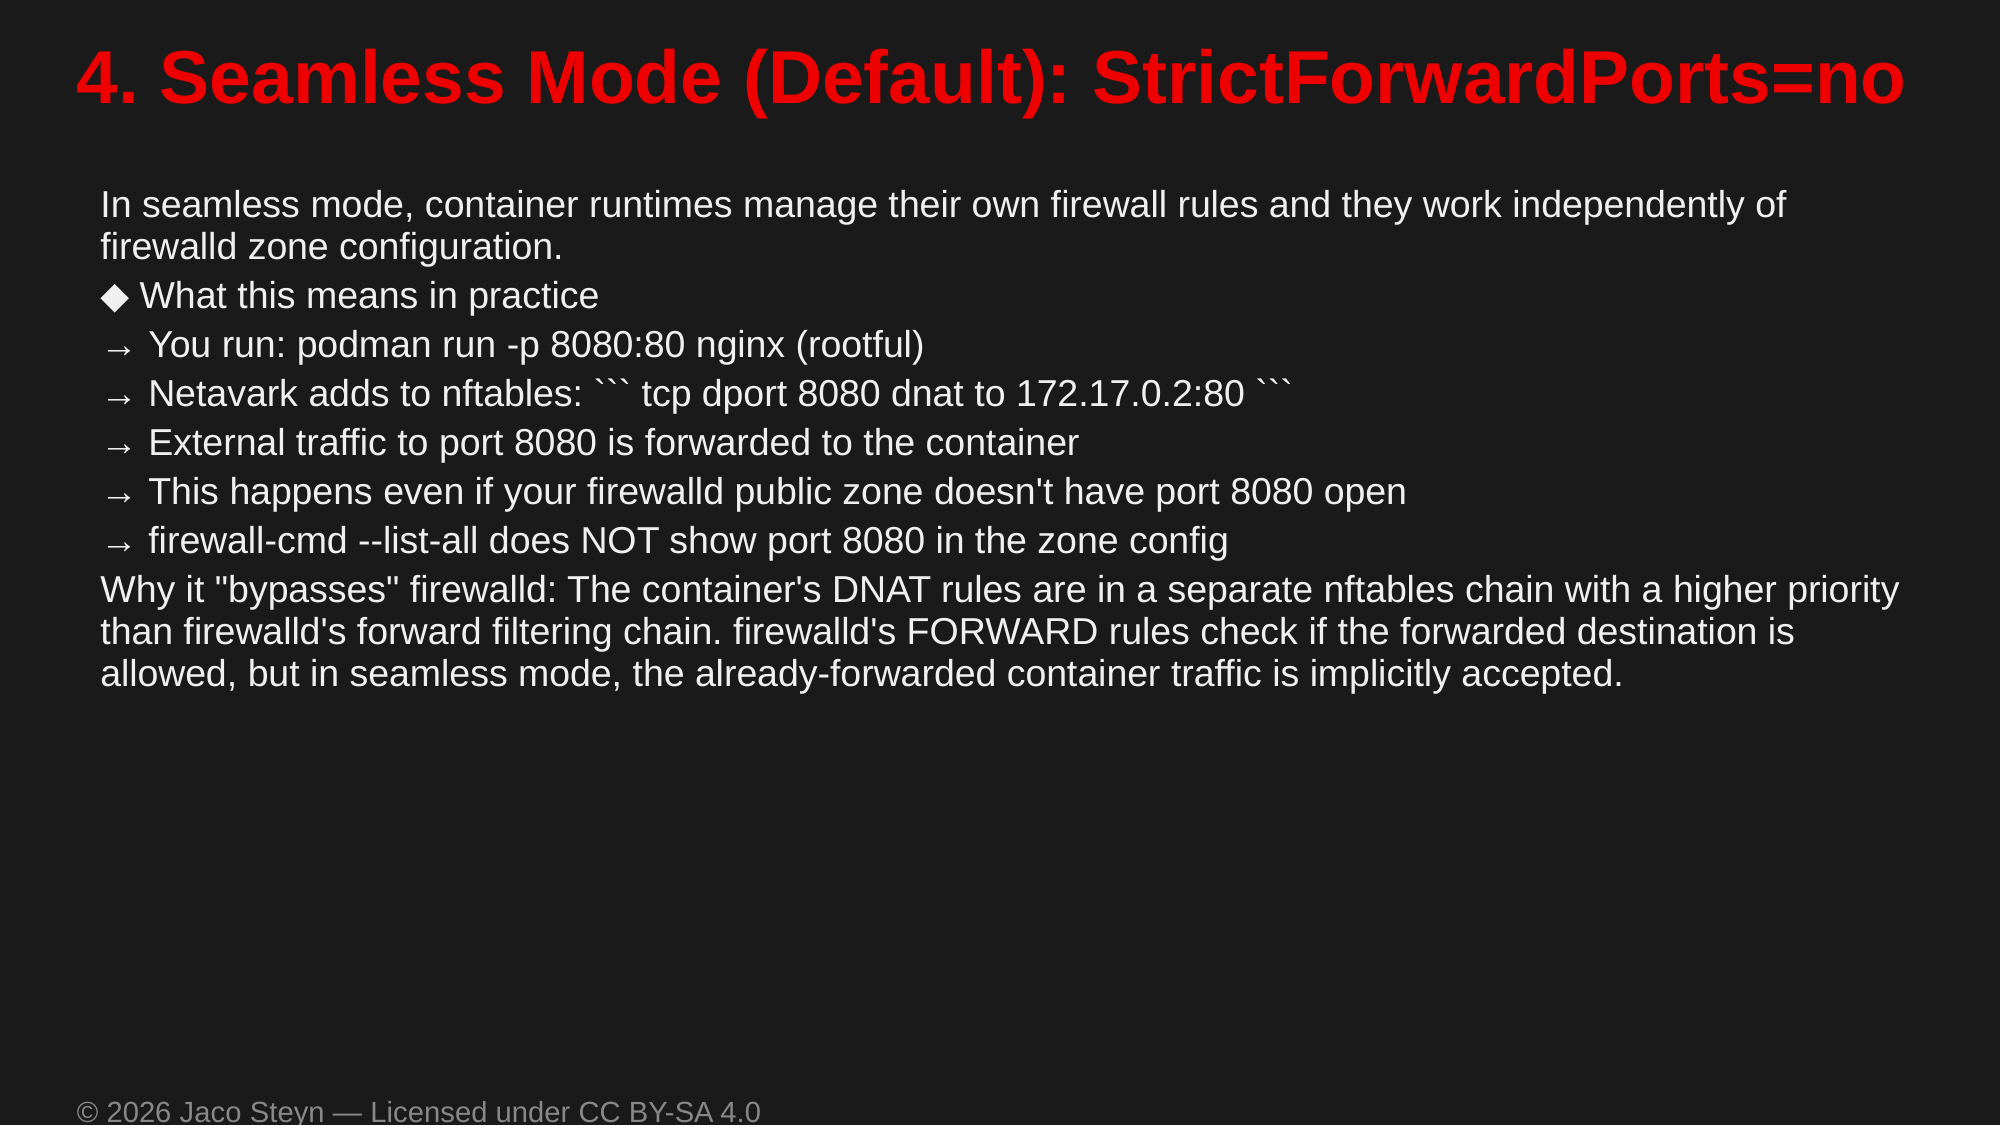

4. Seamless Mode (Default): StrictForwardPorts=no
In seamless mode, container runtimes manage their own firewall rules and they work independently of firewalld zone configuration.
◆ What this means in practice
→ You run: podman run -p 8080:80 nginx (rootful)
→ Netavark adds to nftables: ``` tcp dport 8080 dnat to 172.17.0.2:80 ```
→ External traffic to port 8080 is forwarded to the container
→ This happens even if your firewalld public zone doesn't have port 8080 open
→ firewall-cmd --list-all does NOT show port 8080 in the zone config
Why it "bypasses" firewalld: The container's DNAT rules are in a separate nftables chain with a higher priority than firewalld's forward filtering chain. firewalld's FORWARD rules check if the forwarded destination is allowed, but in seamless mode, the already-forwarded container traffic is implicitly accepted.
© 2026 Jaco Steyn — Licensed under CC BY-SA 4.0